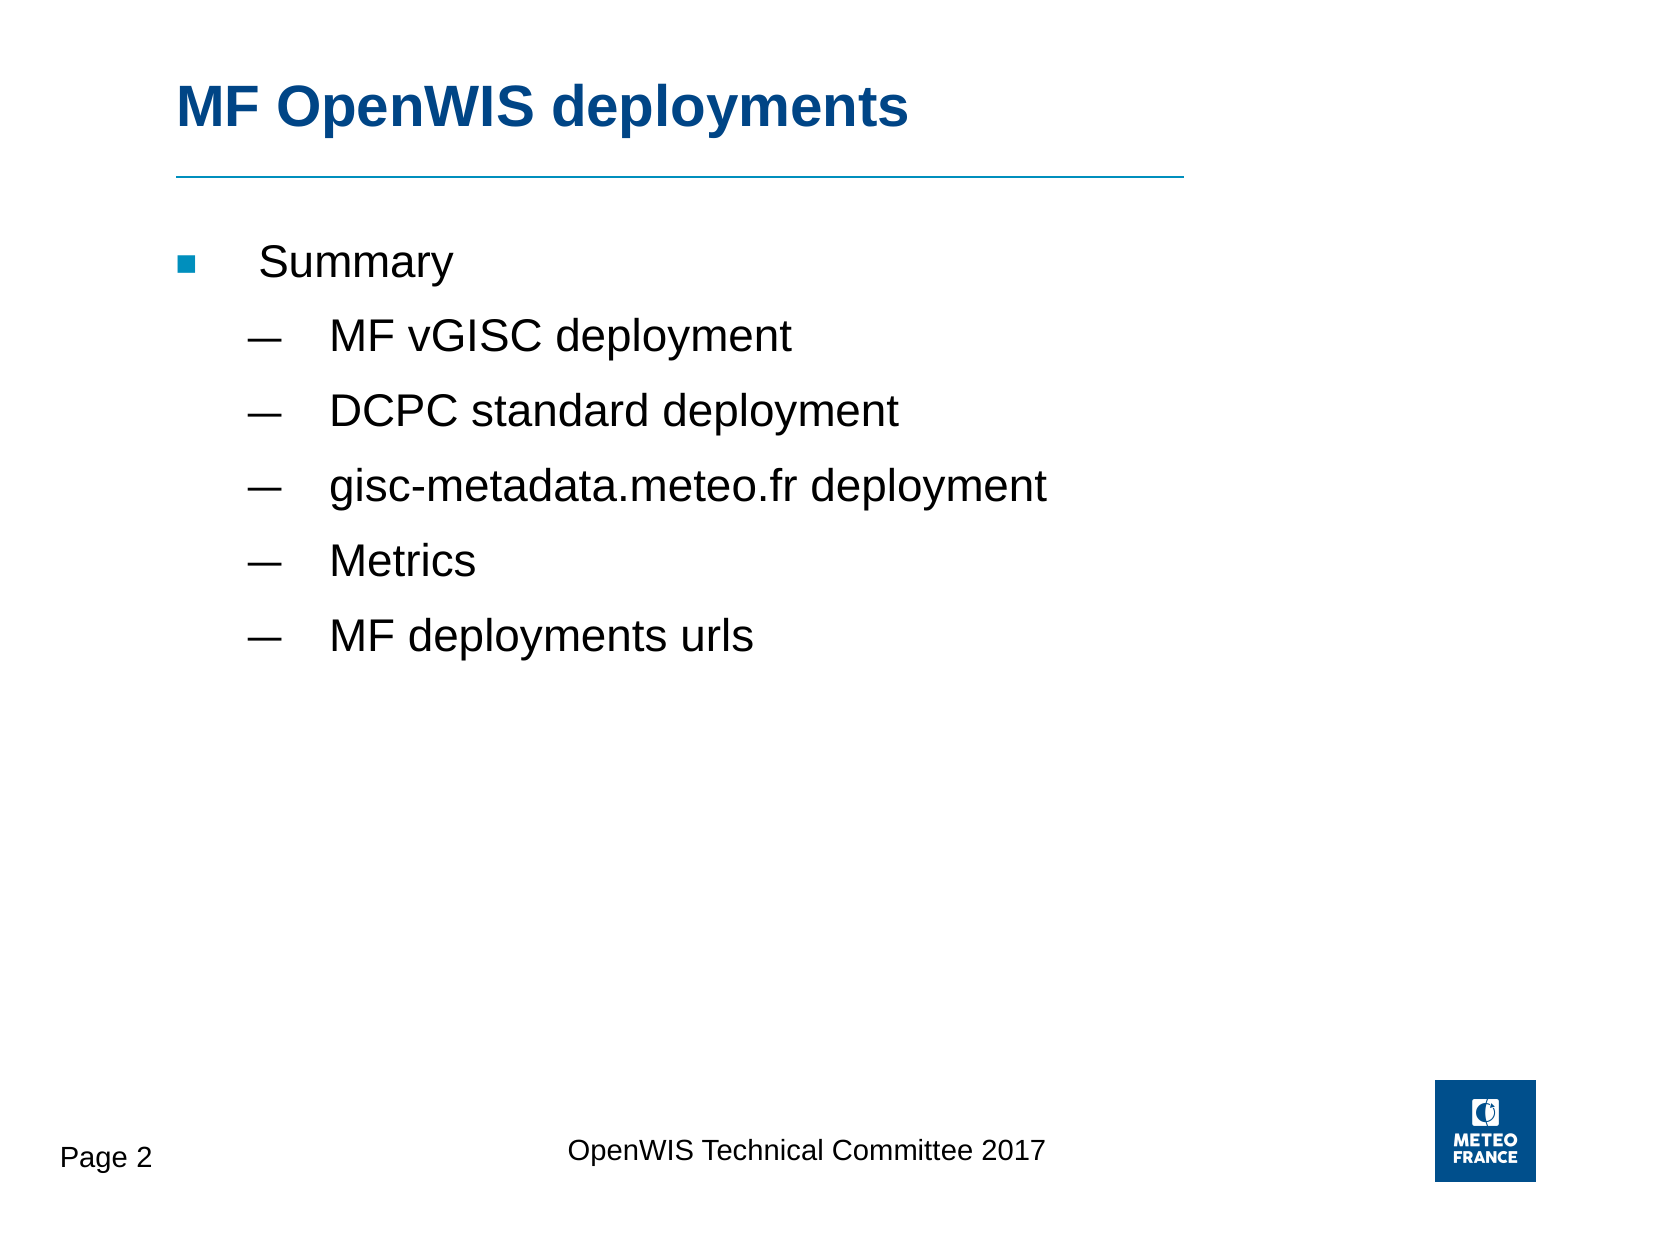

# MF OpenWIS deployments
Summary
MF vGISC deployment
DCPC standard deployment
gisc-metadata.meteo.fr deployment
Metrics
MF deployments urls
OpenWIS Technical Committee 2017
2